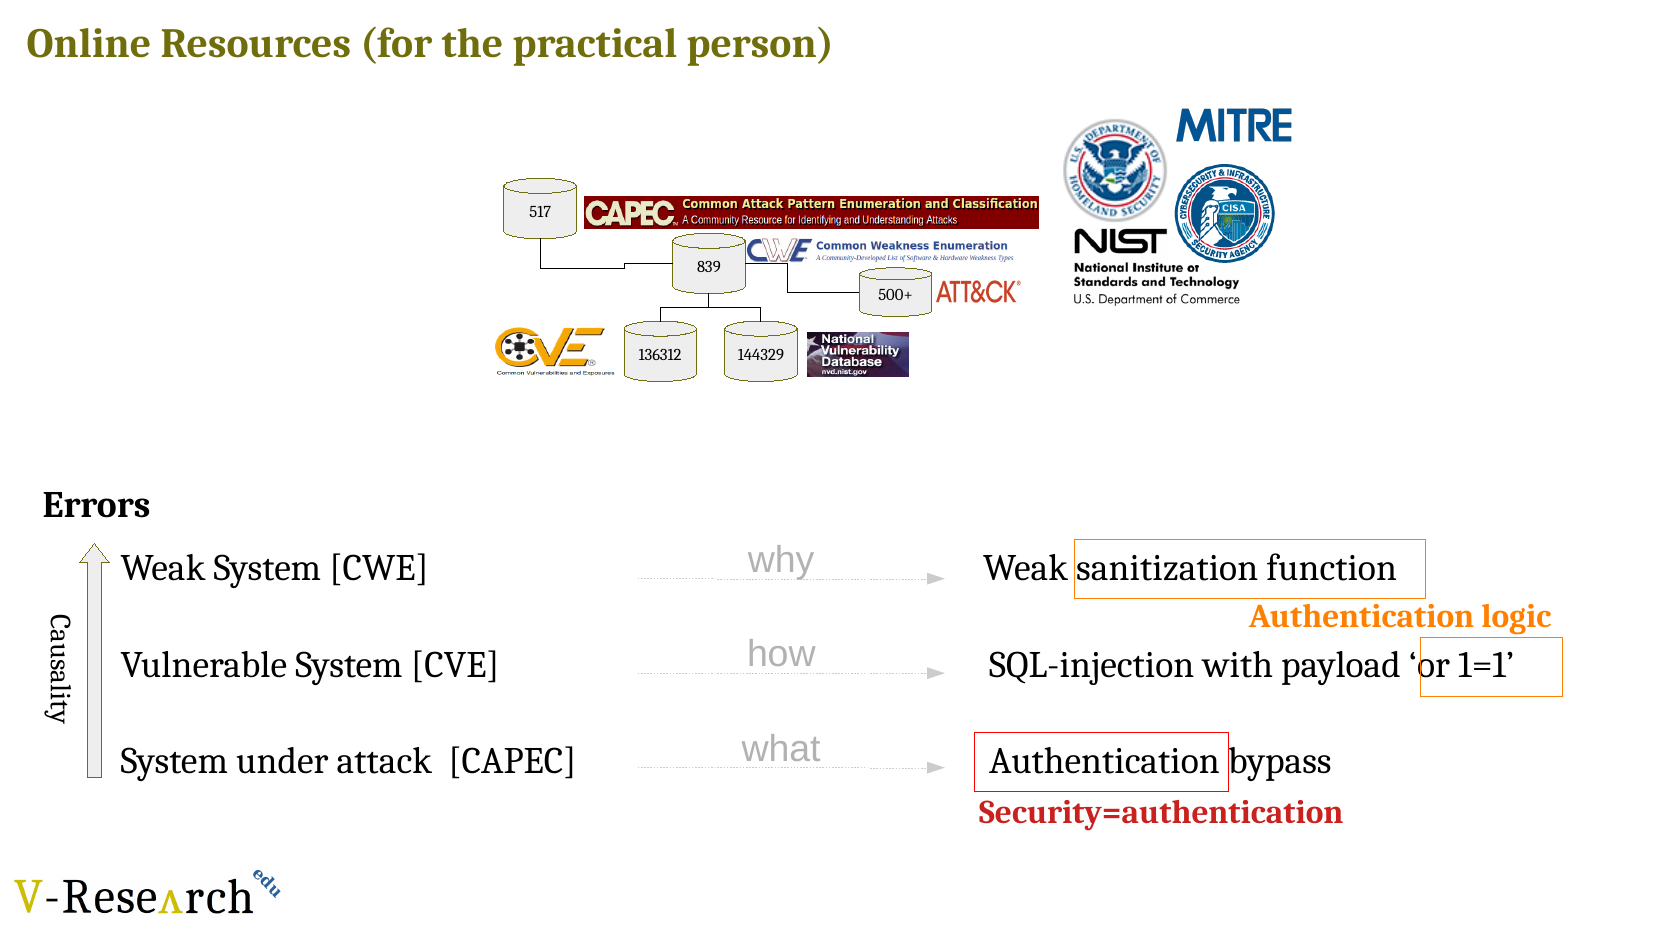

Online Resources (for the practical person)
517
839
500+
136312
144329
Errors
why
Weak System [CWE]
Weak sanitization function
Authentication logic
how
Vulnerable System [CVE]
SQL-injection with payload ‘or 1=1’
Causality
what
System under attack [CAPEC]
Authentication bypass
Security=authentication
edu